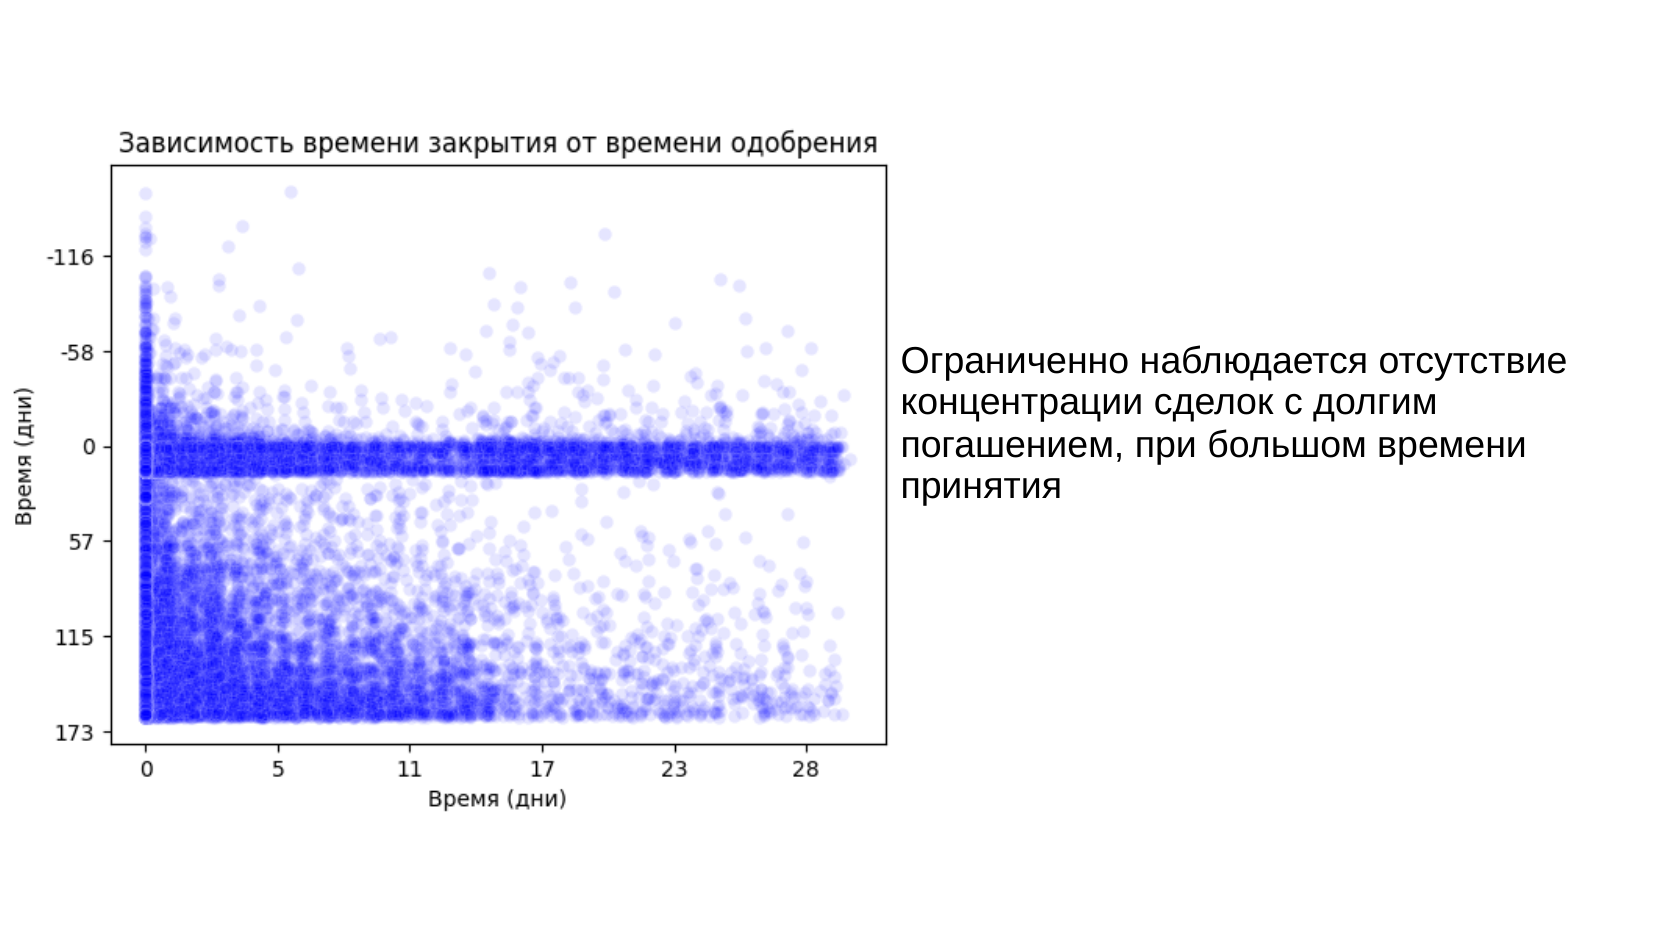

Ограниченно наблюдается отсутствие
концентрации сделок с долгим погашением, при большом времени принятия